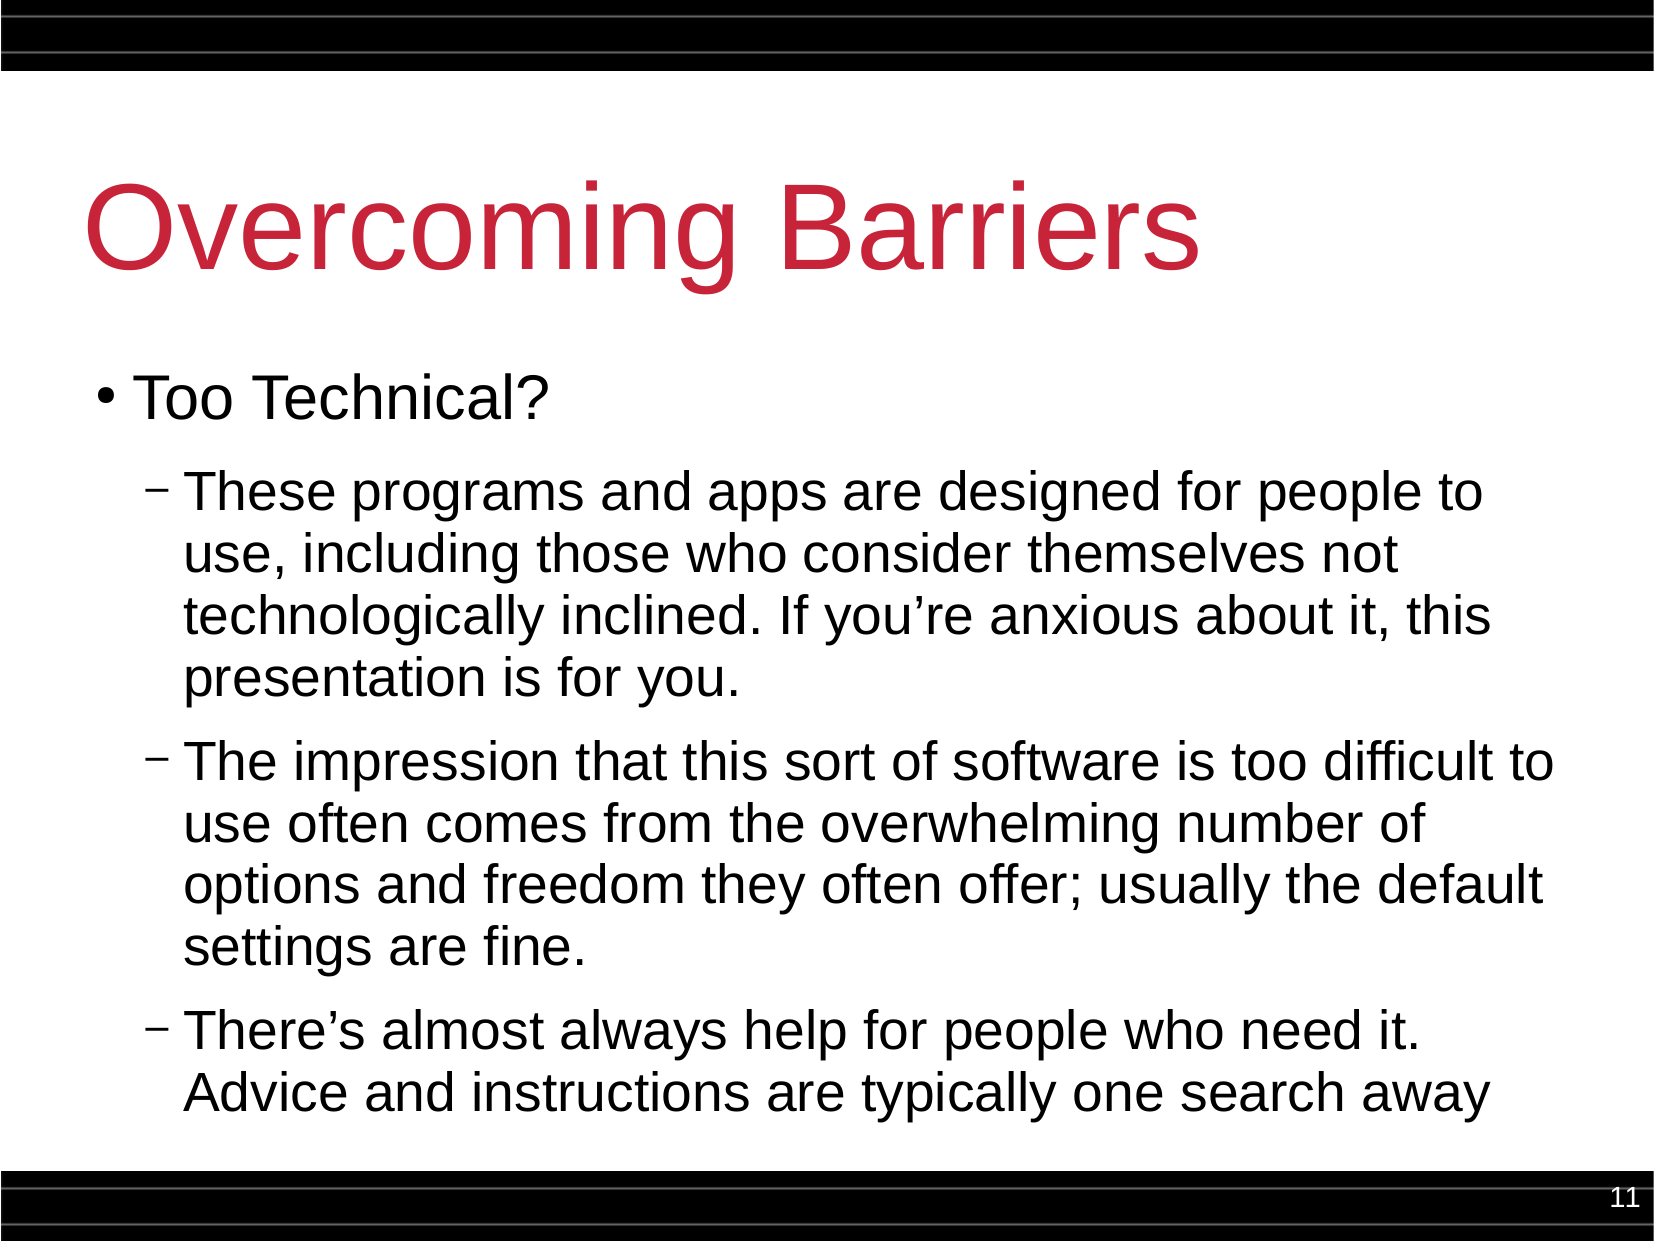

# Overcoming Barriers
Too Technical?
These programs and apps are designed for people to use, including those who consider themselves not technologically inclined. If you’re anxious about it, this presentation is for you.
The impression that this sort of software is too difficult to use often comes from the overwhelming number of options and freedom they often offer; usually the default settings are fine.
There’s almost always help for people who need it. Advice and instructions are typically one search away